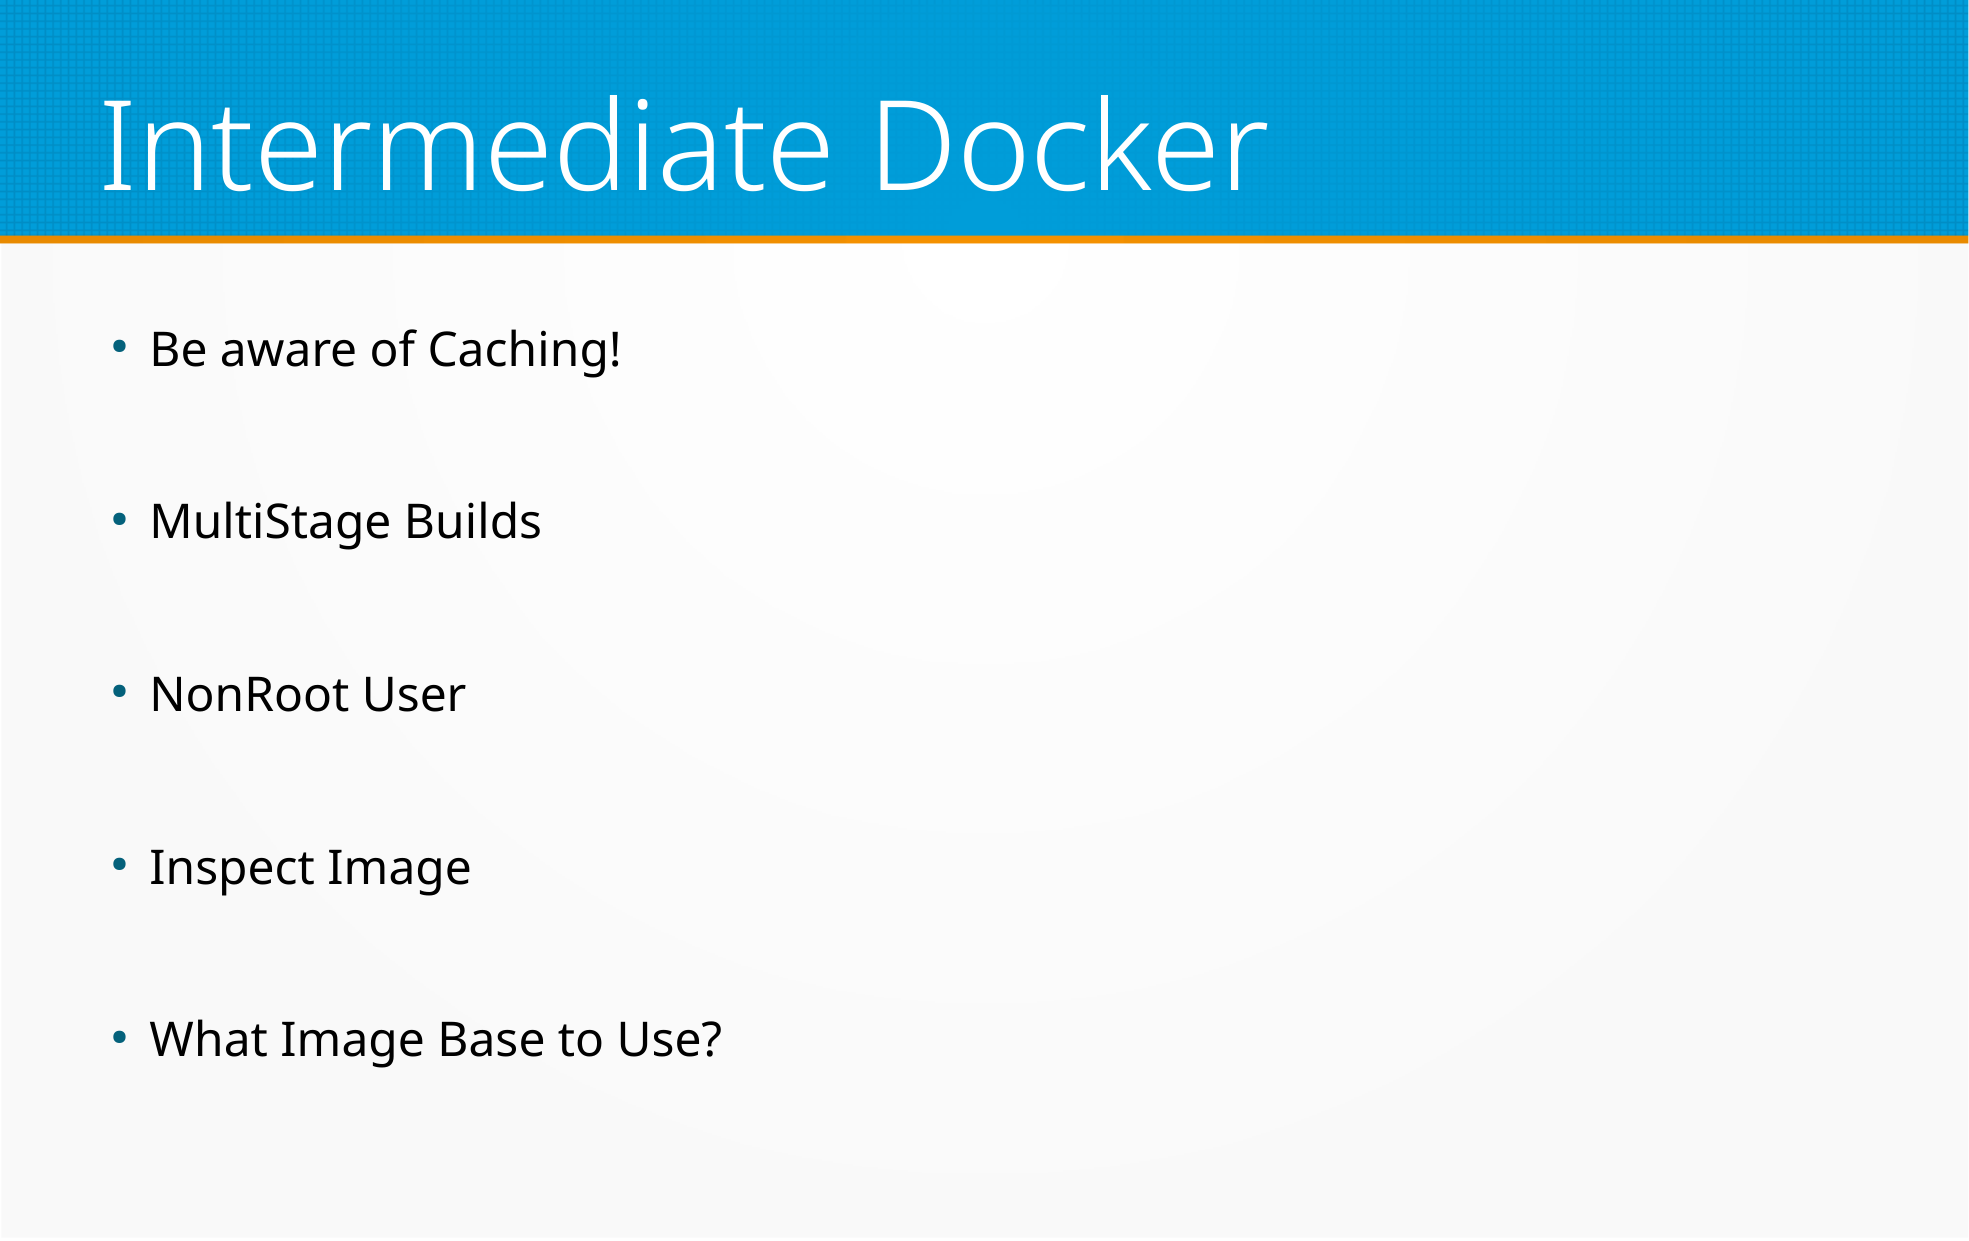

# Intermediate Docker
Be aware of Caching!
MultiStage Builds
NonRoot User
Inspect Image
What Image Base to Use?